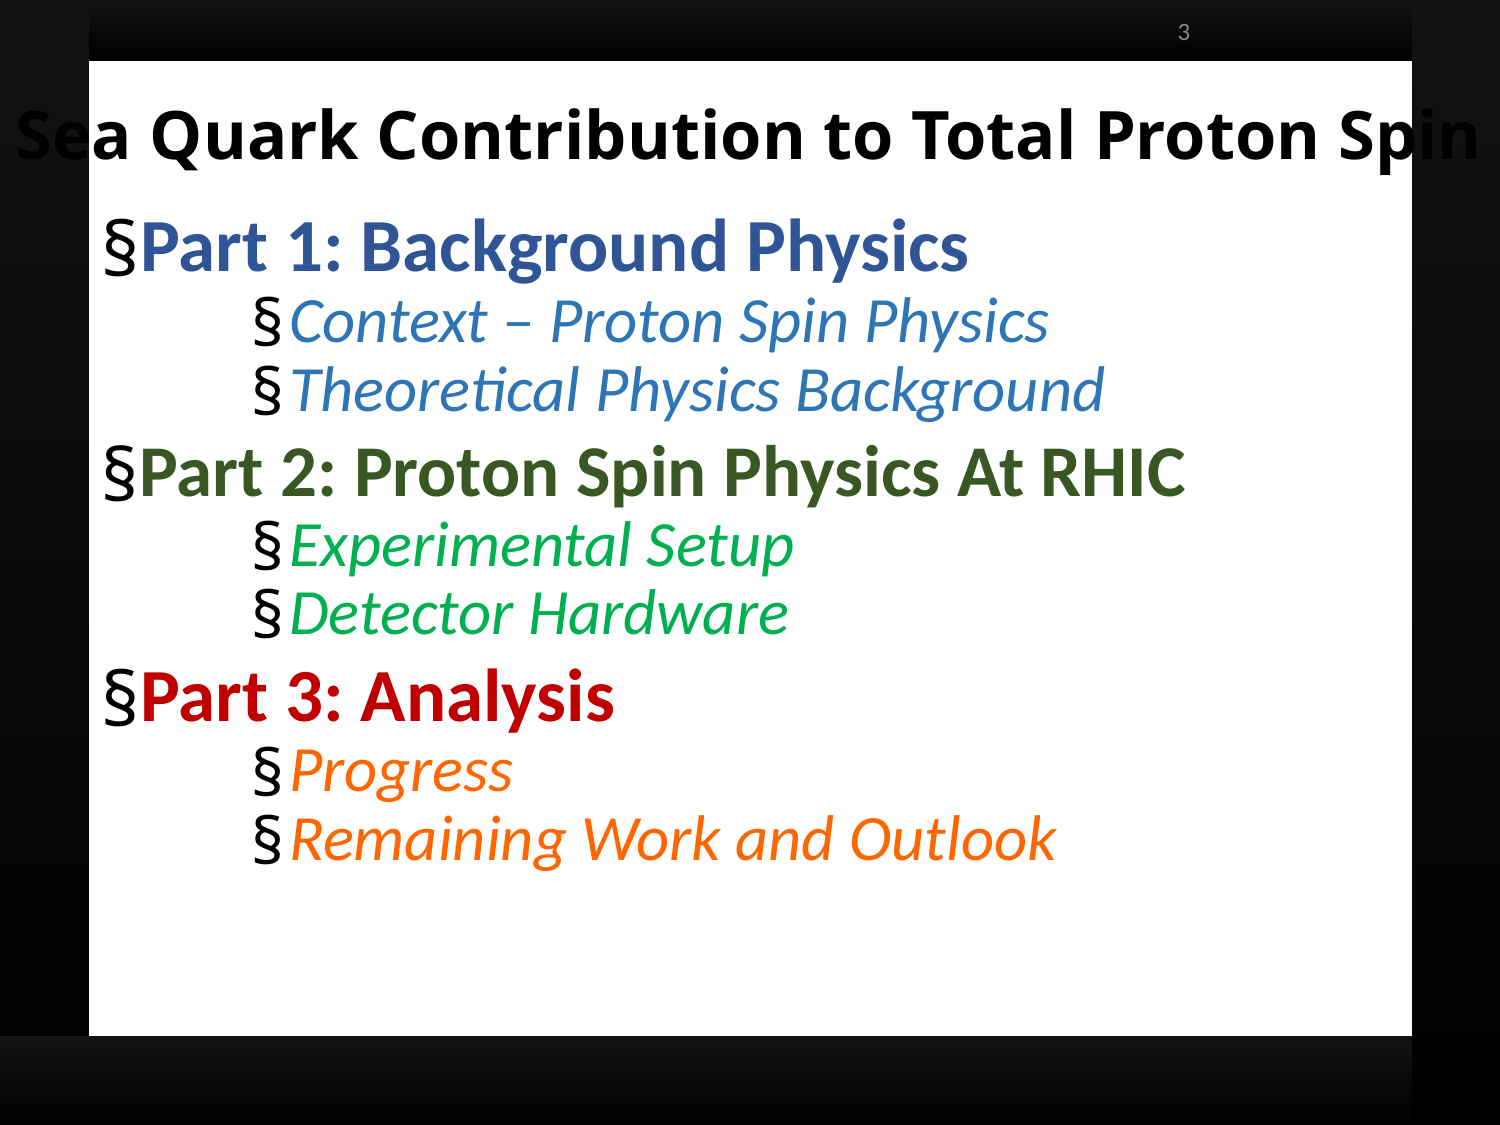

3
# Sea Quark Contribution to Total Proton Spin
Part 1: Background Physics
Context – Proton Spin Physics
Theoretical Physics Background
Part 2: Proton Spin Physics At RHIC
Experimental Setup
Detector Hardware
Part 3: Analysis
Progress
Remaining Work and Outlook